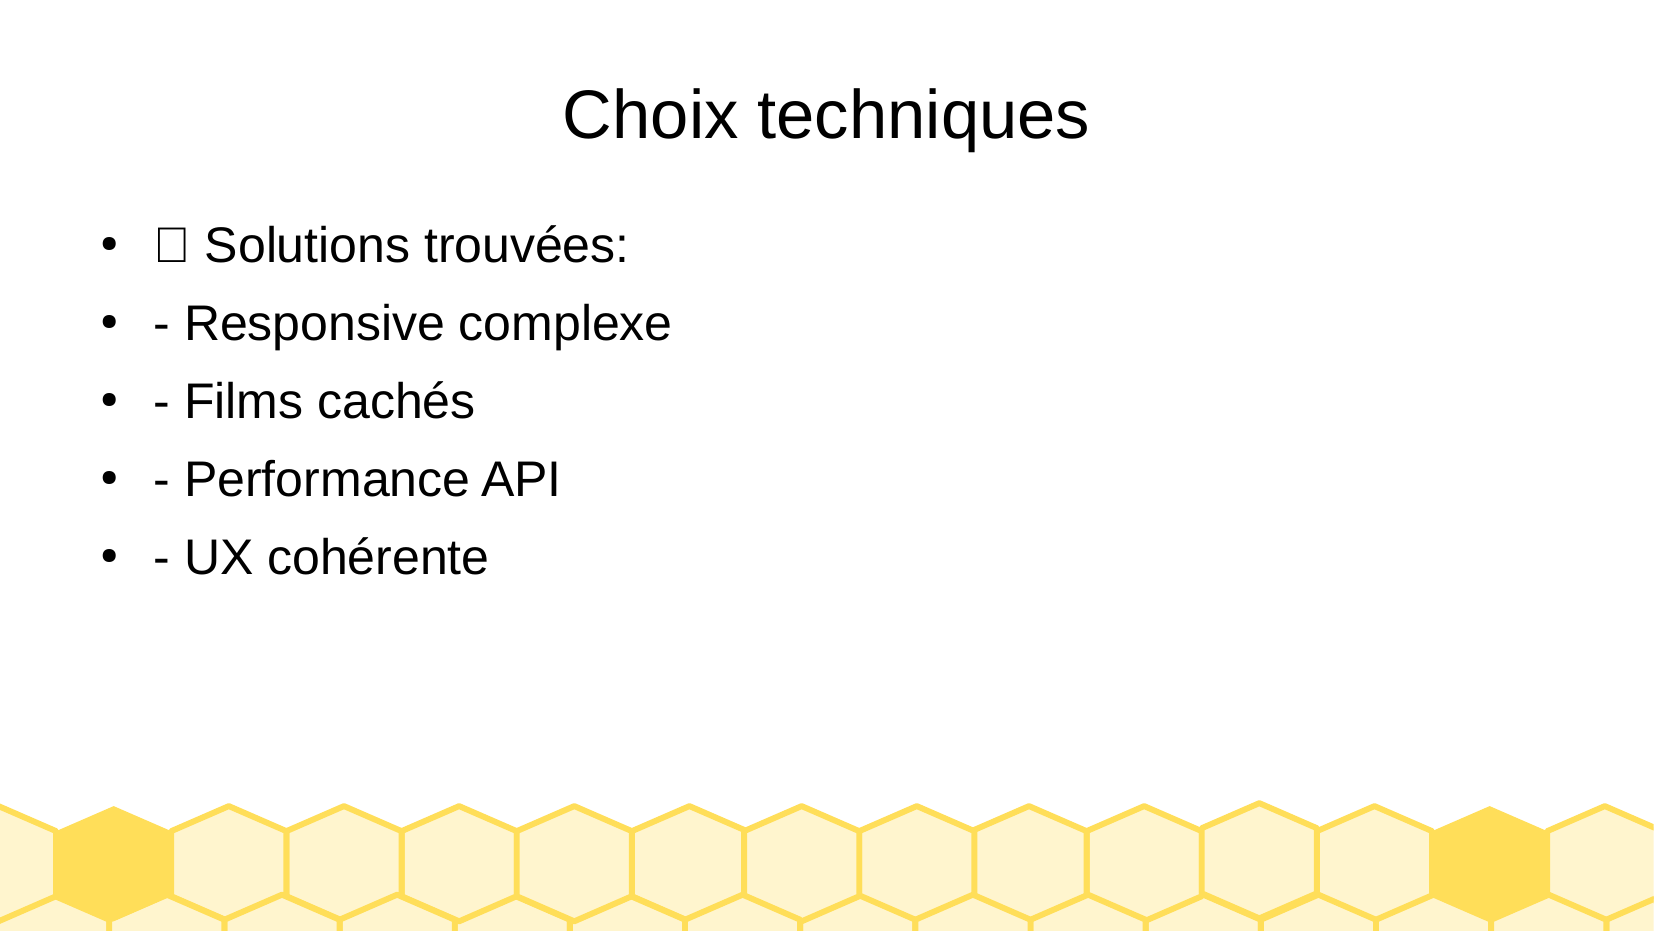

# Choix techniques
💪 Solutions trouvées:
- Responsive complexe
- Films cachés
- Performance API
- UX cohérente